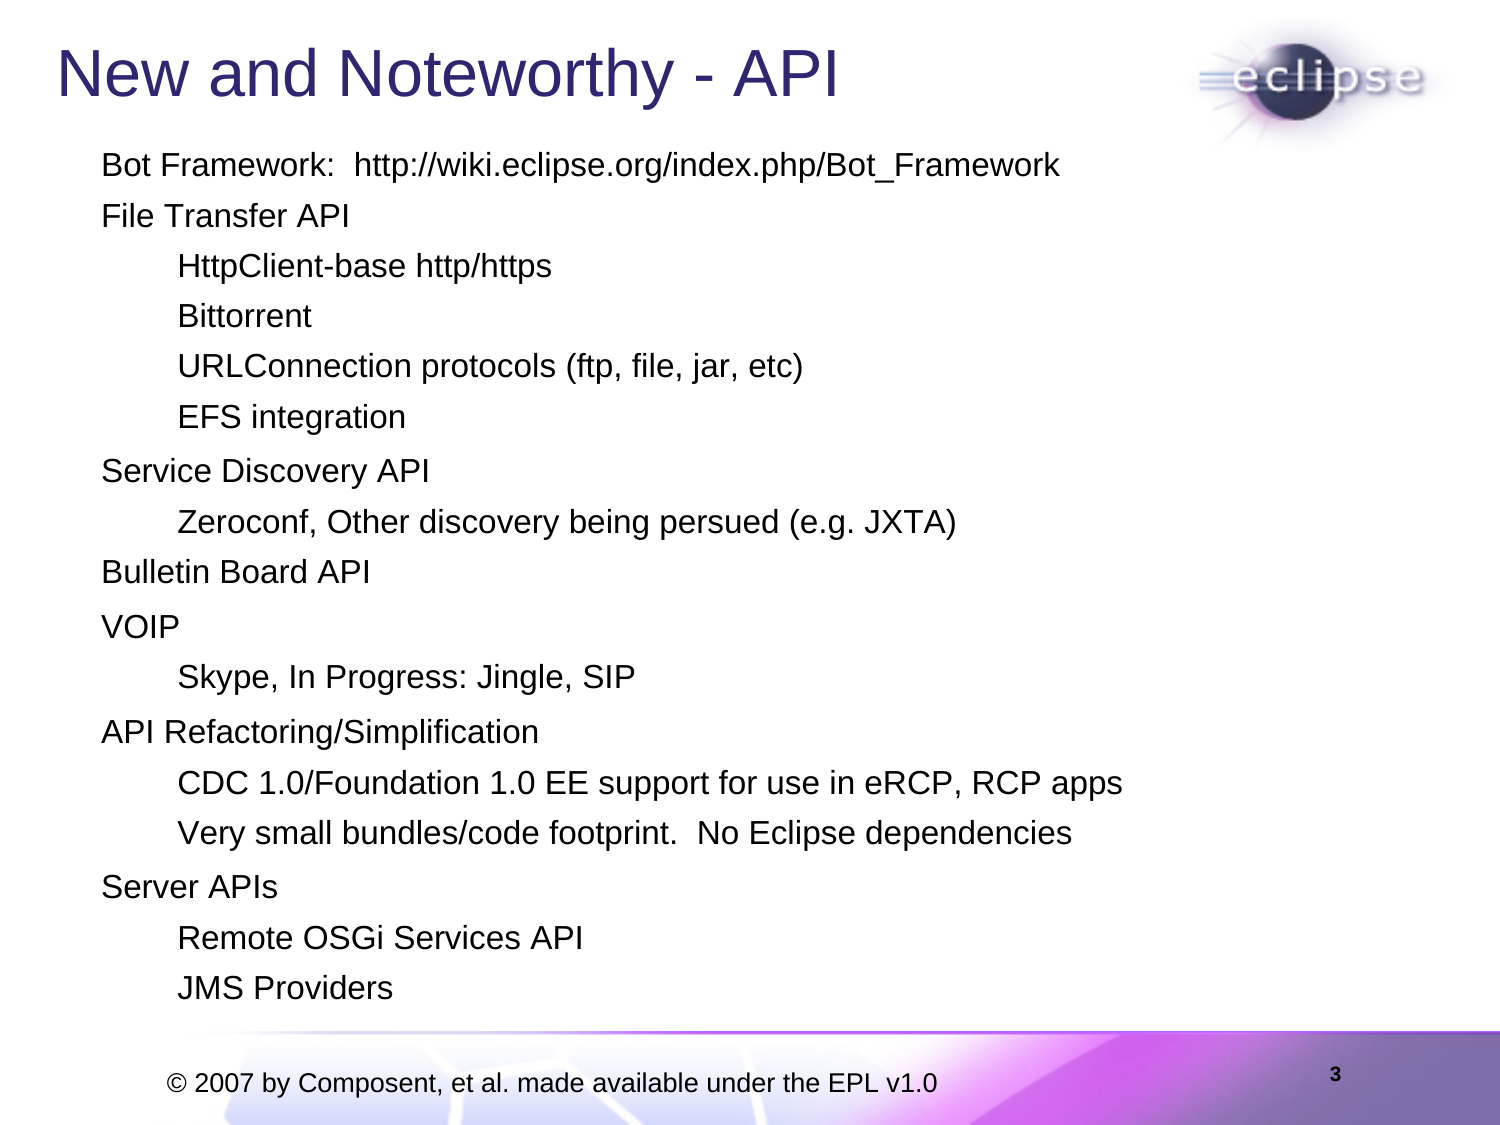

# New and Noteworthy - API
Bot Framework: http://wiki.eclipse.org/index.php/Bot_Framework
File Transfer API
HttpClient-base http/https
Bittorrent
URLConnection protocols (ftp, file, jar, etc)
EFS integration
Service Discovery API
Zeroconf, Other discovery being persued (e.g. JXTA)
Bulletin Board API
VOIP
Skype, In Progress: Jingle, SIP
API Refactoring/Simplification
CDC 1.0/Foundation 1.0 EE support for use in eRCP, RCP apps
Very small bundles/code footprint. No Eclipse dependencies
Server APIs
Remote OSGi Services API
JMS Providers
3